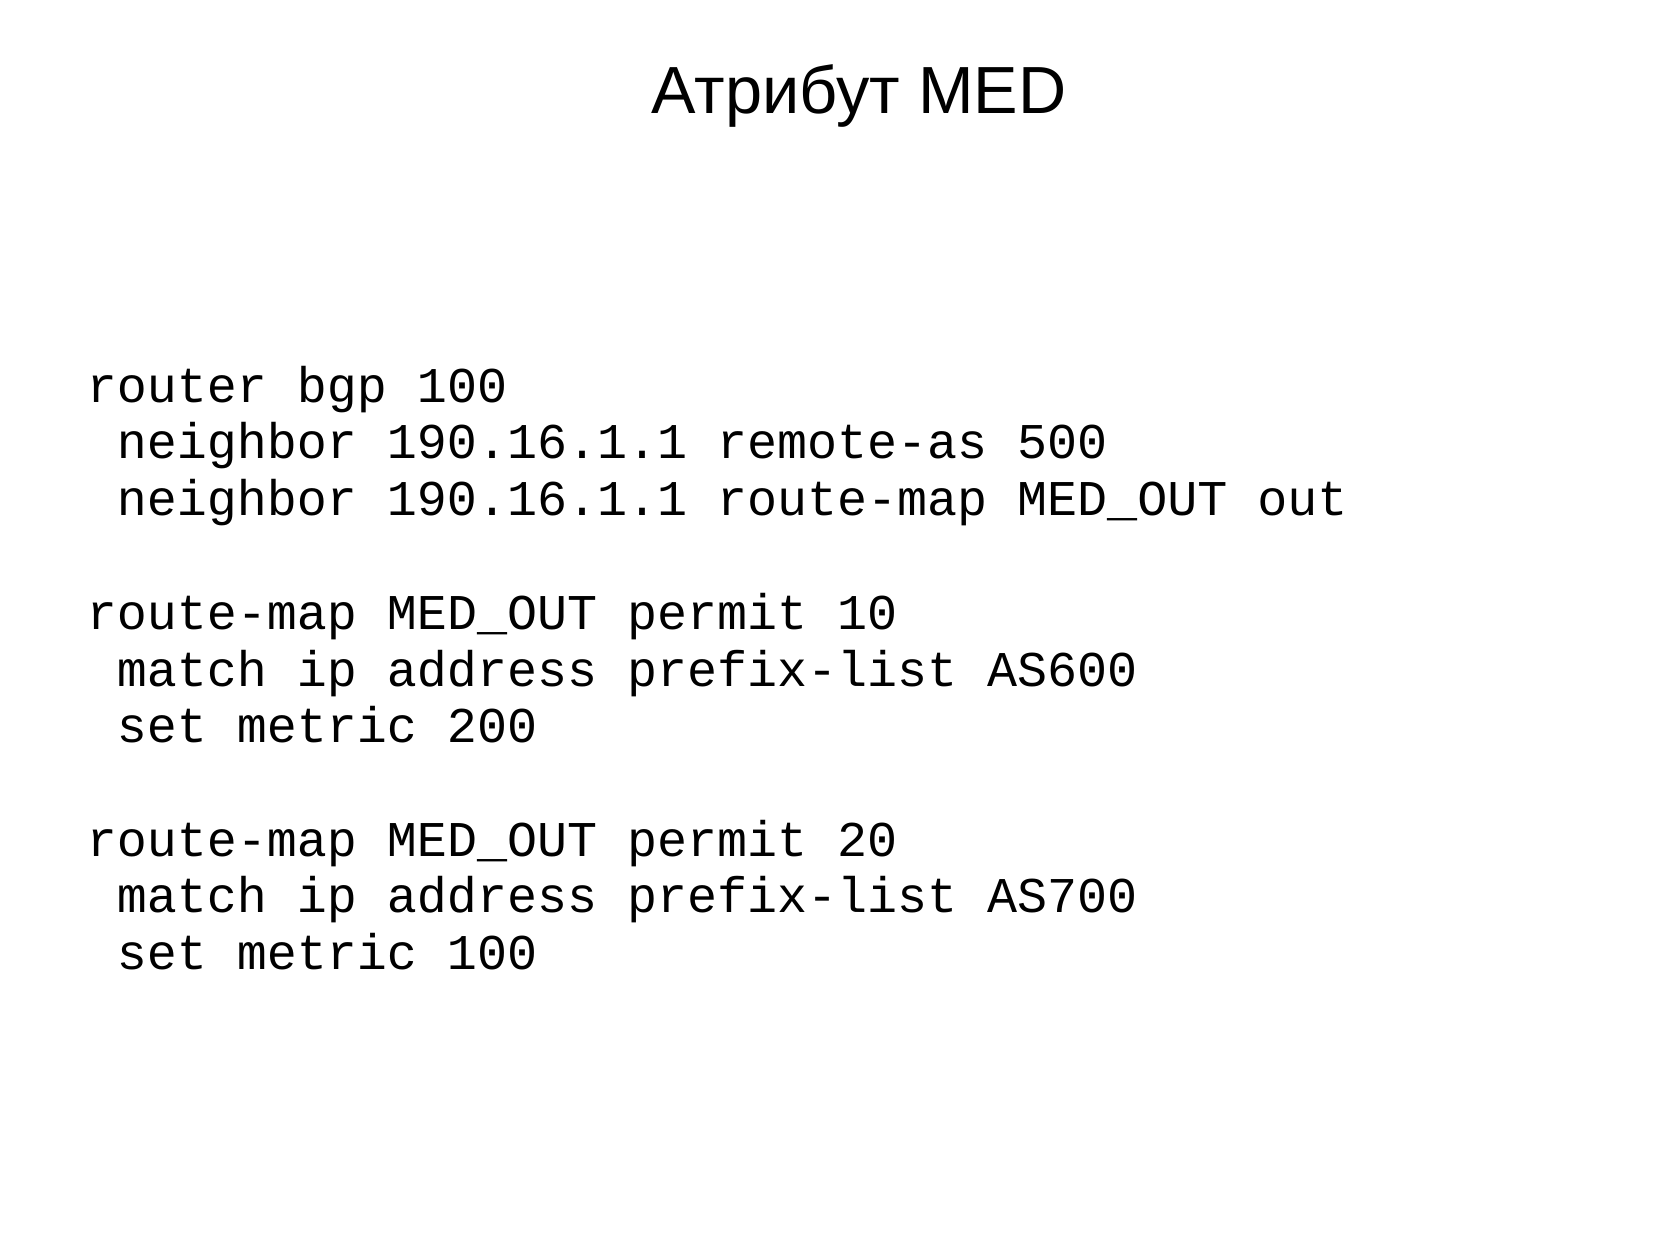

# Атрибут MED
router bgp 100
 neighbor 190.16.1.1 remote-as 500
 neighbor 190.16.1.1 route-map MED_OUT out
route-map MED_OUT permit 10
 match ip address prefix-list AS600
 set metric 200
route-map MED_OUT permit 20
 match ip address prefix-list AS700
 set metric 100